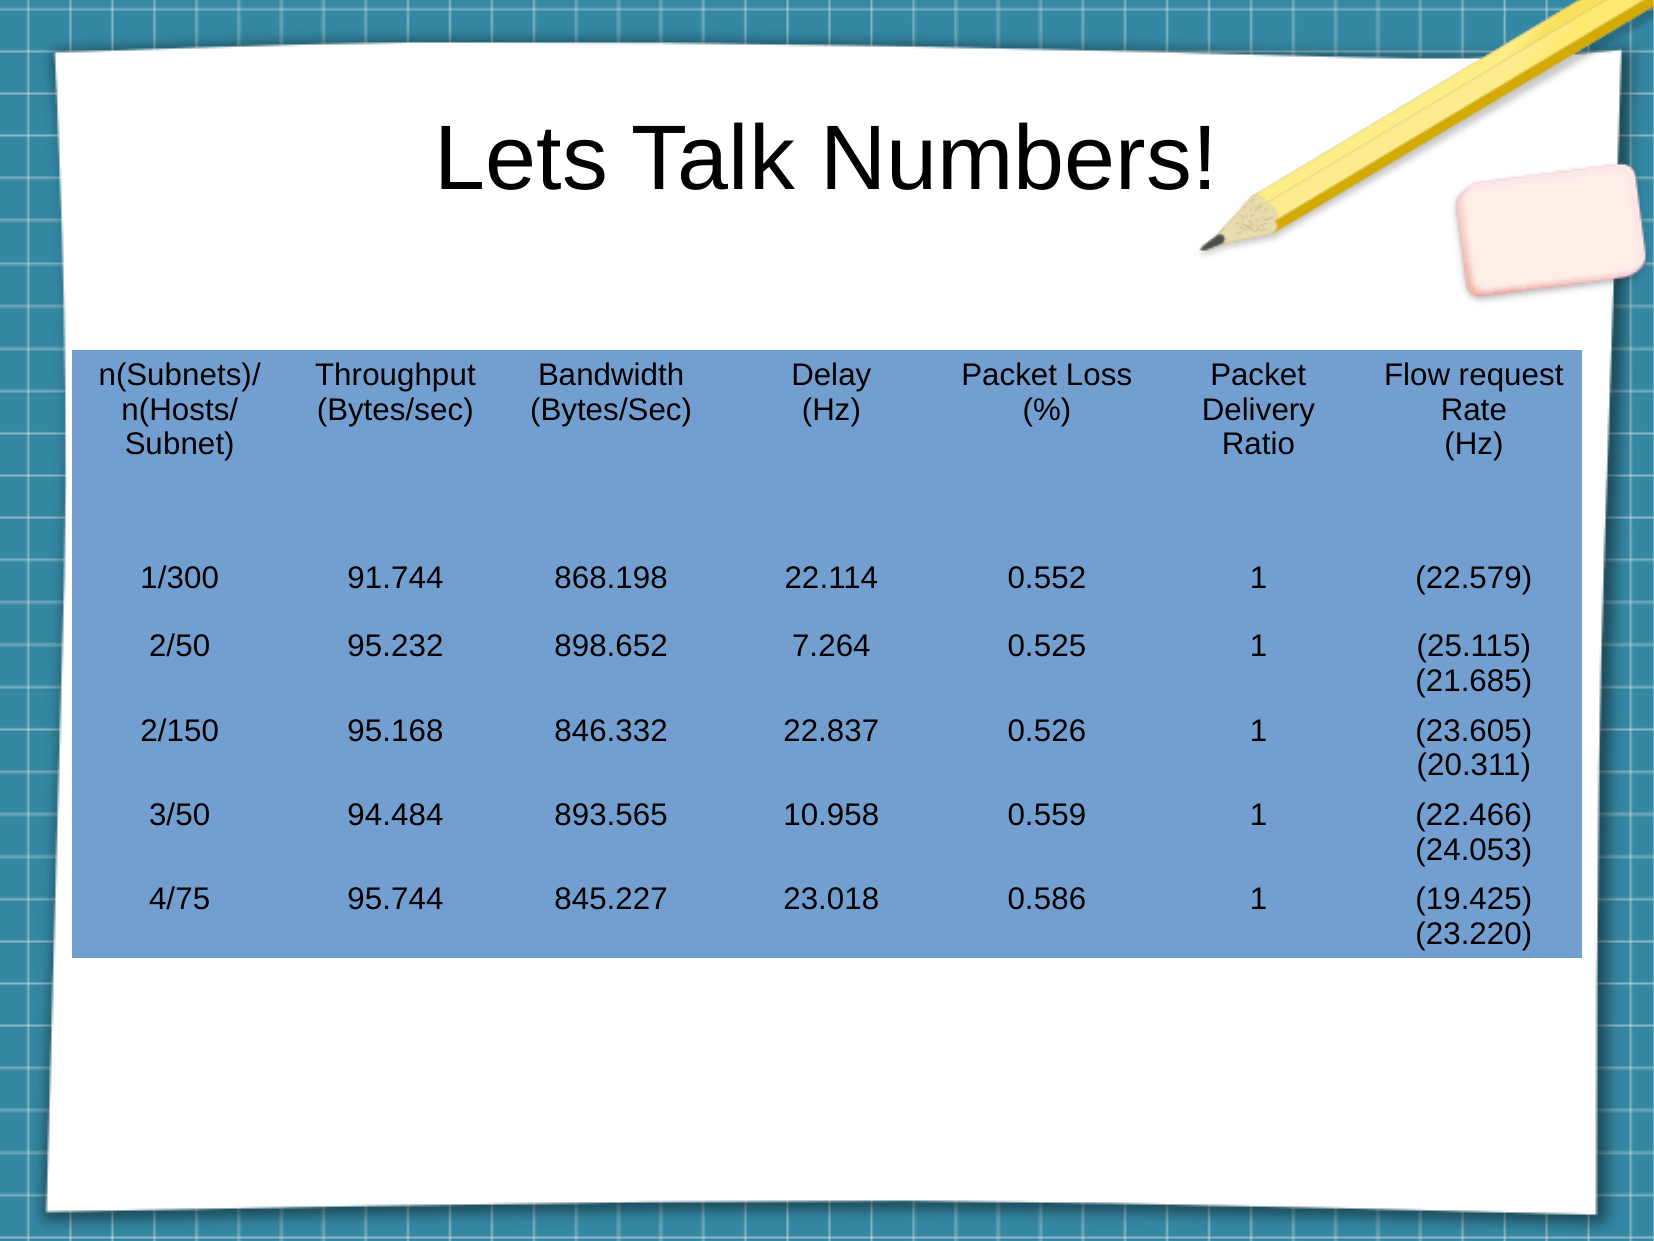

# Lets Talk Numbers!
| n(Subnets)/n(Hosts/Subnet) | Throughput (Bytes/sec) | Bandwidth (Bytes/Sec) | Delay (Hz) | Packet Loss (%) | Packet Delivery Ratio | Flow request Rate (Hz) |
| --- | --- | --- | --- | --- | --- | --- |
| 1/300 | 91.744 | 868.198 | 22.114 | 0.552 | 1 | (22.579) |
| 2/50 | 95.232 | 898.652 | 7.264 | 0.525 | 1 | (25.115)(21.685) |
| 2/150 | 95.168 | 846.332 | 22.837 | 0.526 | 1 | (23.605) (20.311) |
| 3/50 | 94.484 | 893.565 | 10.958 | 0.559 | 1 | (22.466) (24.053) |
| 4/75 | 95.744 | 845.227 | 23.018 | 0.586 | 1 | (19.425) (23.220) |